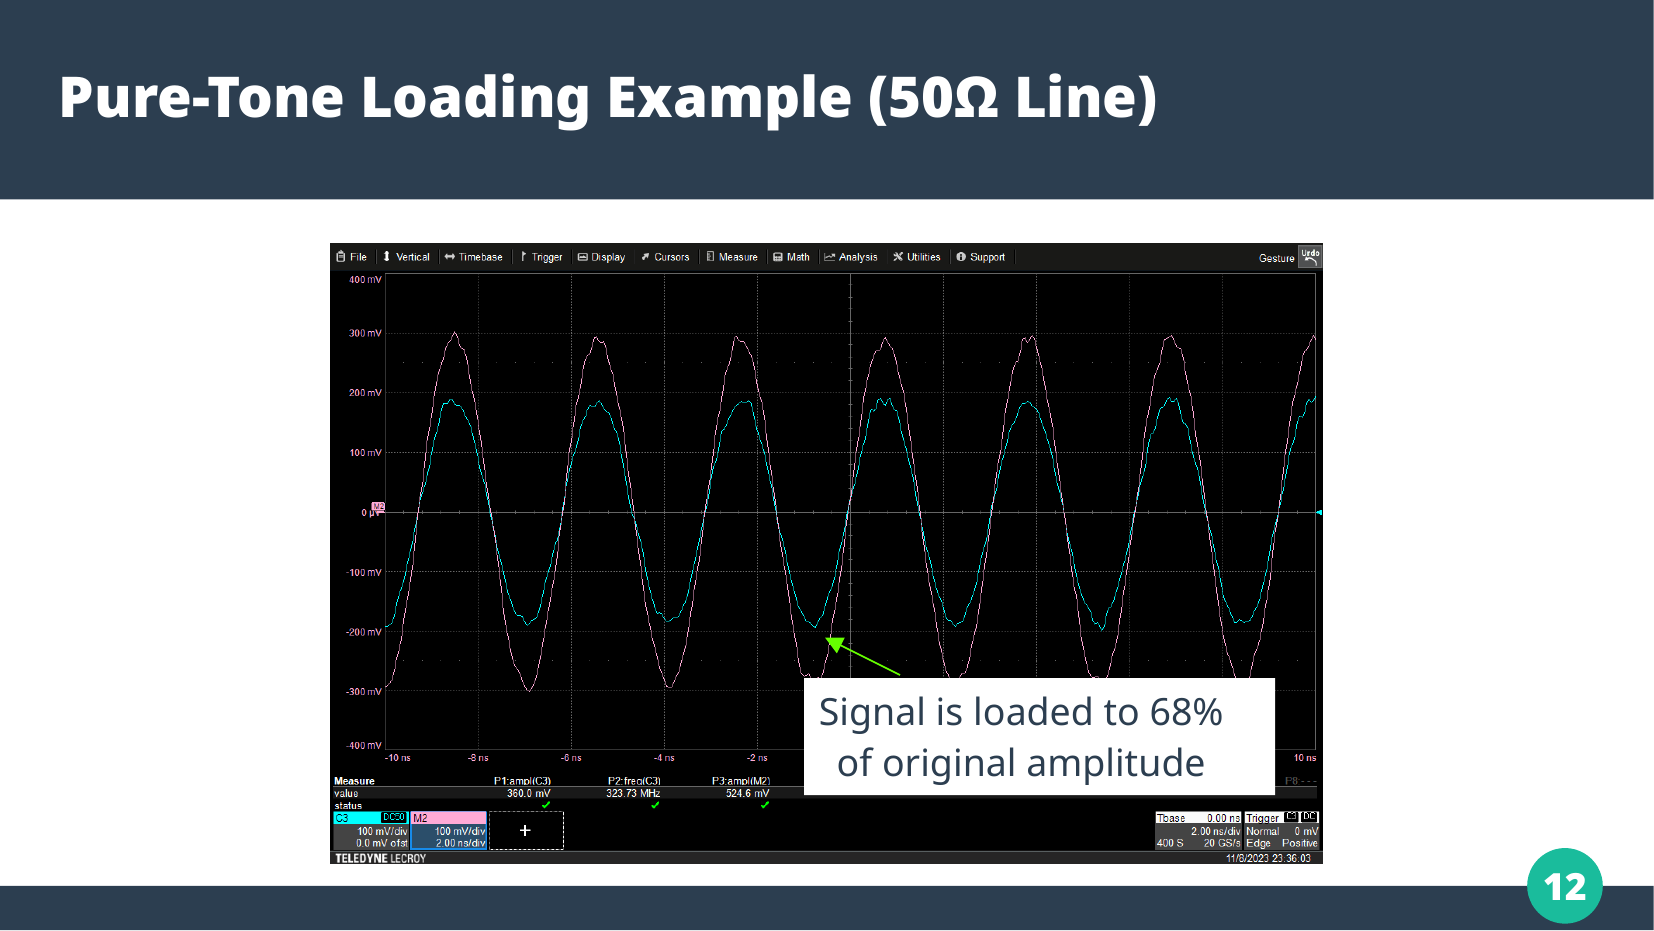

# Pure-Tone Loading Example (50Ω Line)
Signal is loaded to 68%
of original amplitude